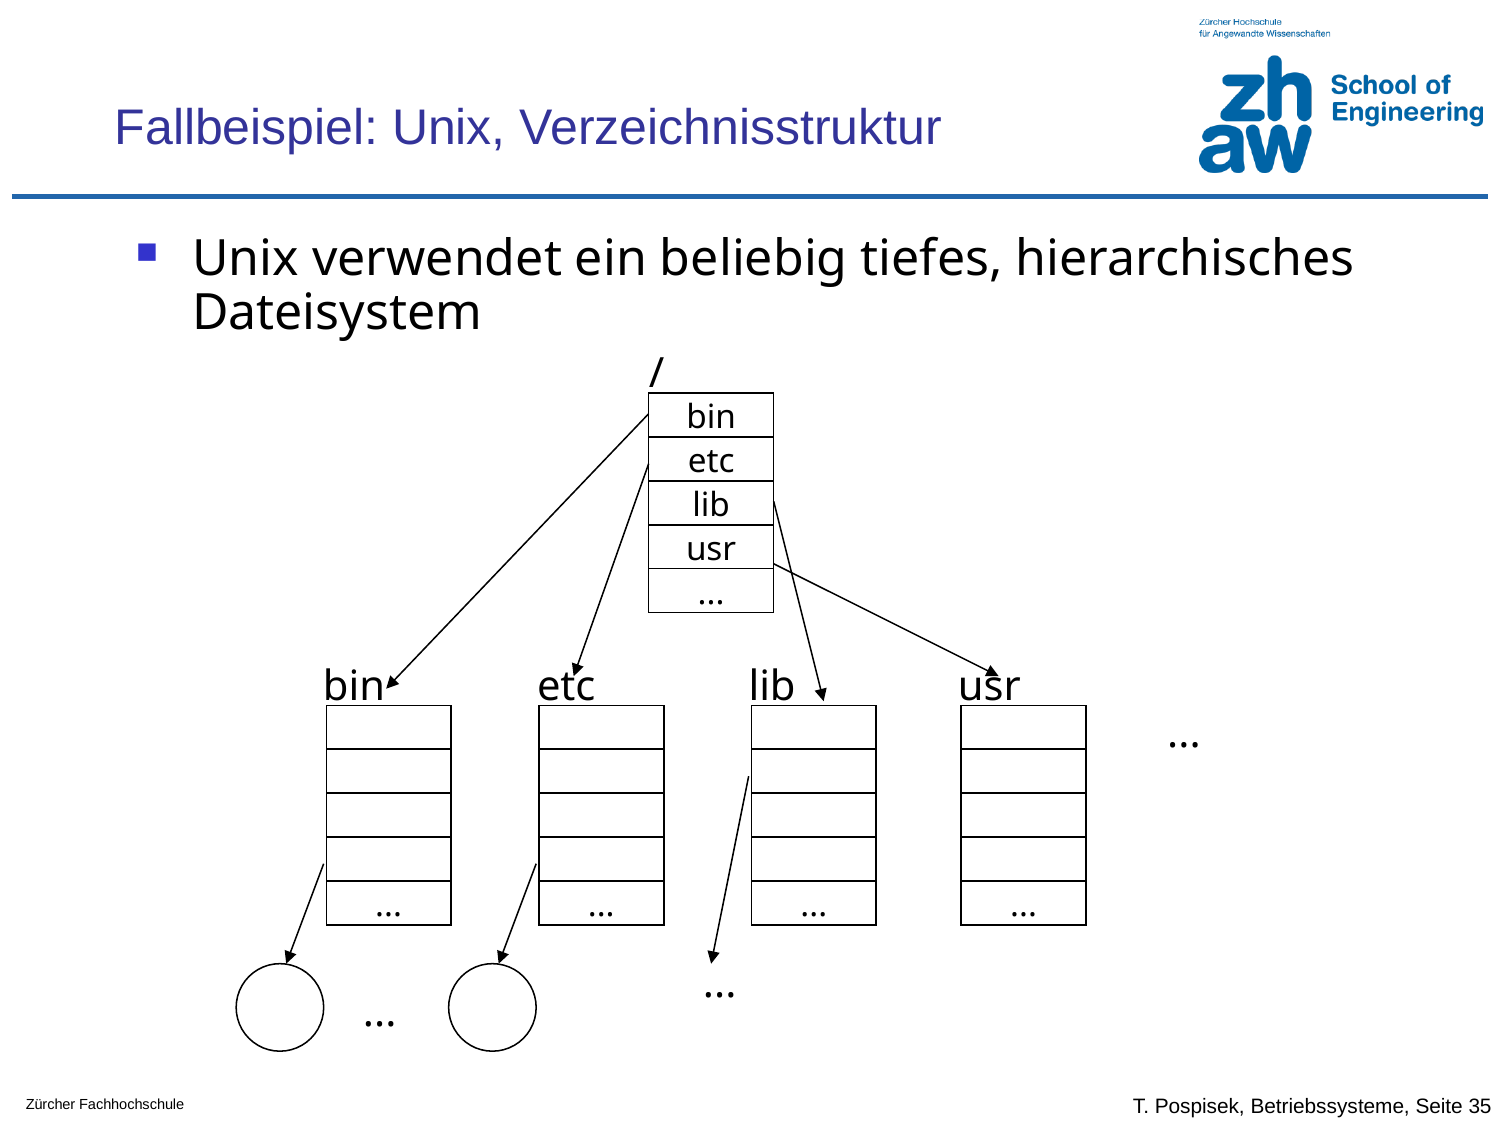

# Fallbeispiel: Unix, Verzeichnisstruktur
Unix verwendet ein beliebig tiefes, hierarchisches Dateisystem
/
bin
etc
lib
usr
...
bin
etc
lib
usr
...
...
...
...
...
...
...